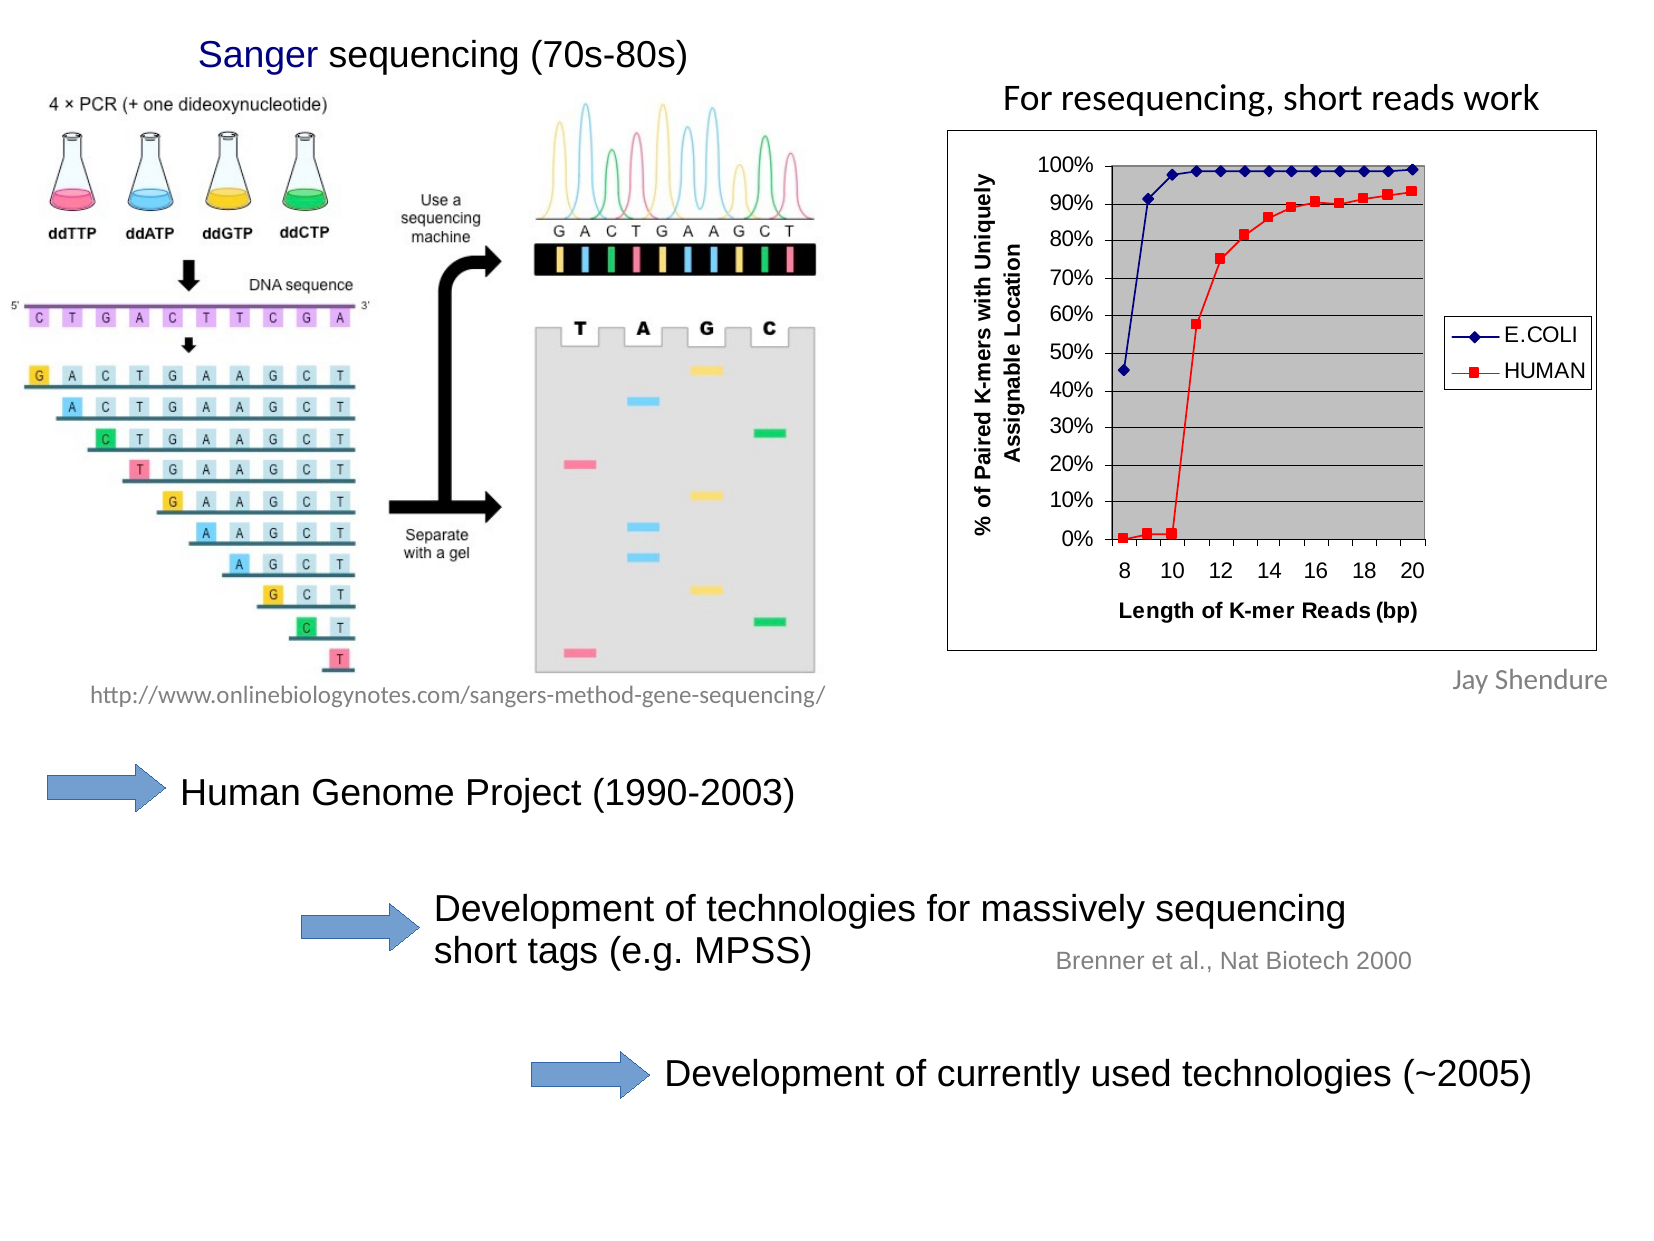

Sanger sequencing (70s-80s)
For resequencing, short reads work
Jay Shendure
http://www.onlinebiologynotes.com/sangers-method-gene-sequencing/
Human Genome Project (1990-2003)
Development of technologies for massively sequencing short tags (e.g. MPSS)
Brenner et al., Nat Biotech 2000
Development of currently used technologies (~2005)